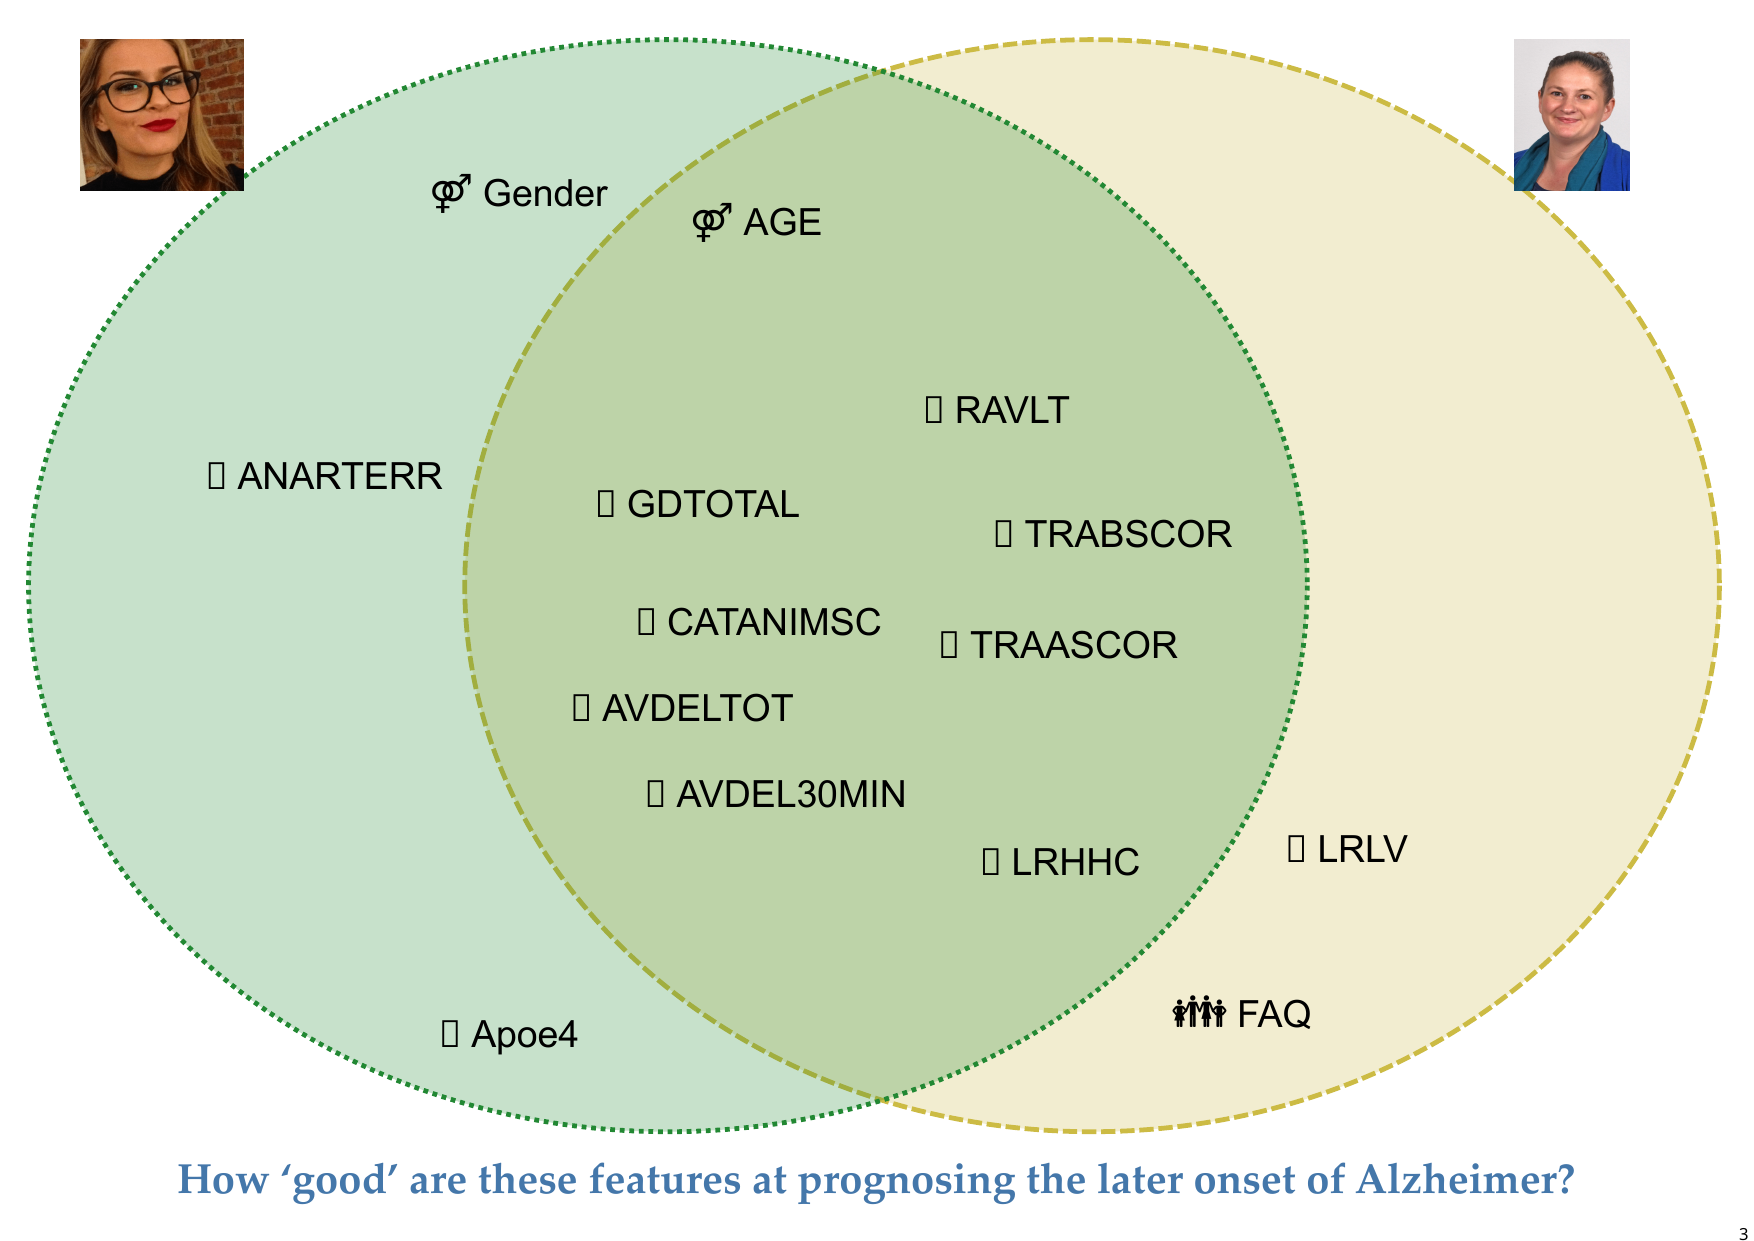

⚤ Gender
⚤ AGE
⏰ RAVLT
⏰ ANARTERR
⏰ GDTOTAL
⏰ TRABSCOR
⏰ CATANIMSC
⏰ TRAASCOR
⏰ AVDELTOT
⏰ AVDEL30MIN
🧠 LRLV
🧠 LRHHC
👪 FAQ
🧬 Apoe4
How ‘good’ are these features at prognosing the later onset of Alzheimer?
3